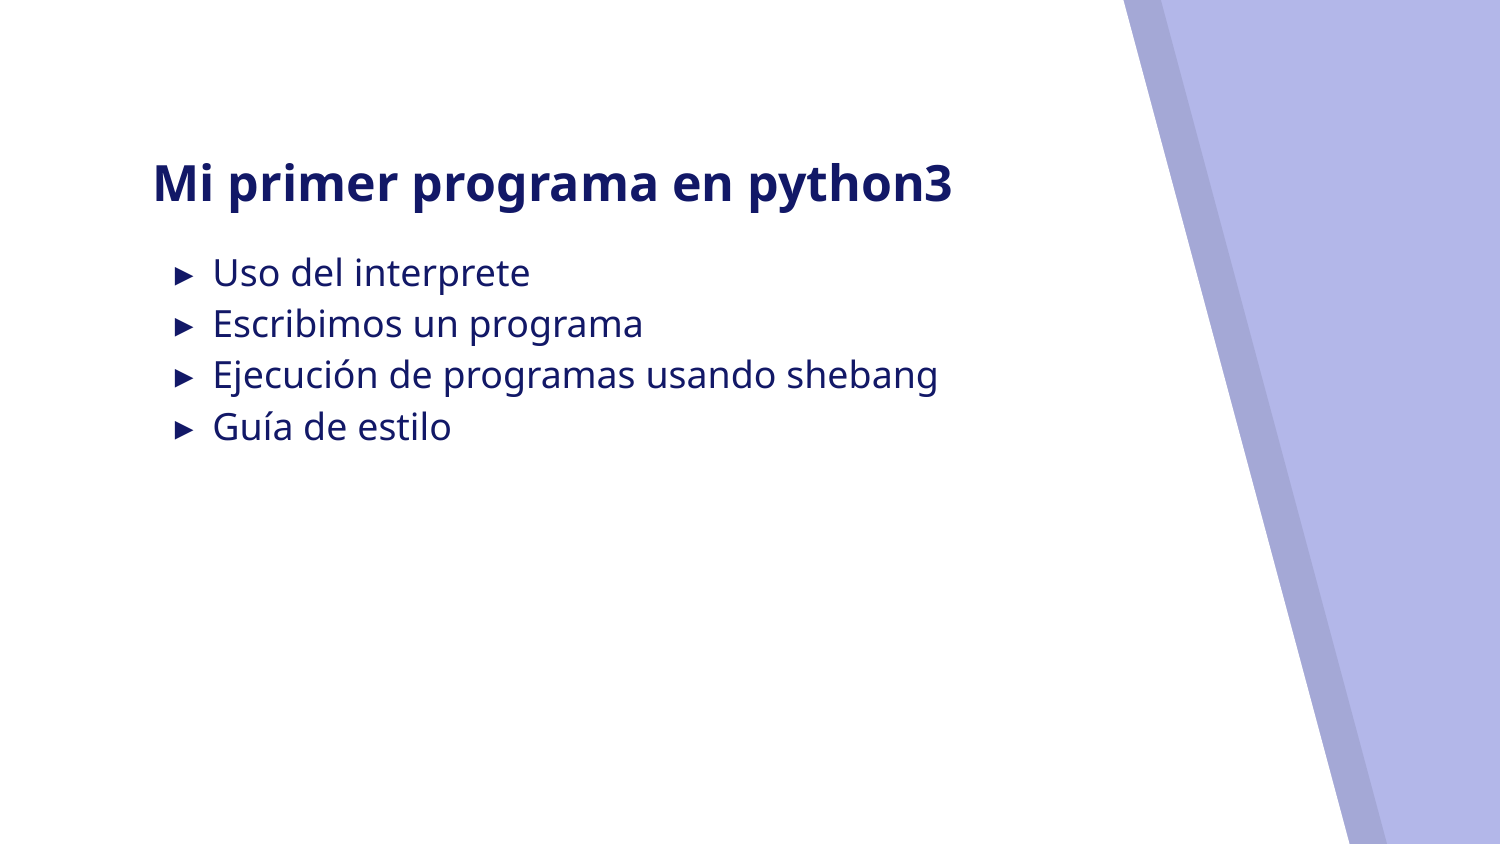

# Mi primer programa en python3
Uso del interprete
Escribimos un programa
Ejecución de programas usando shebang
Guía de estilo